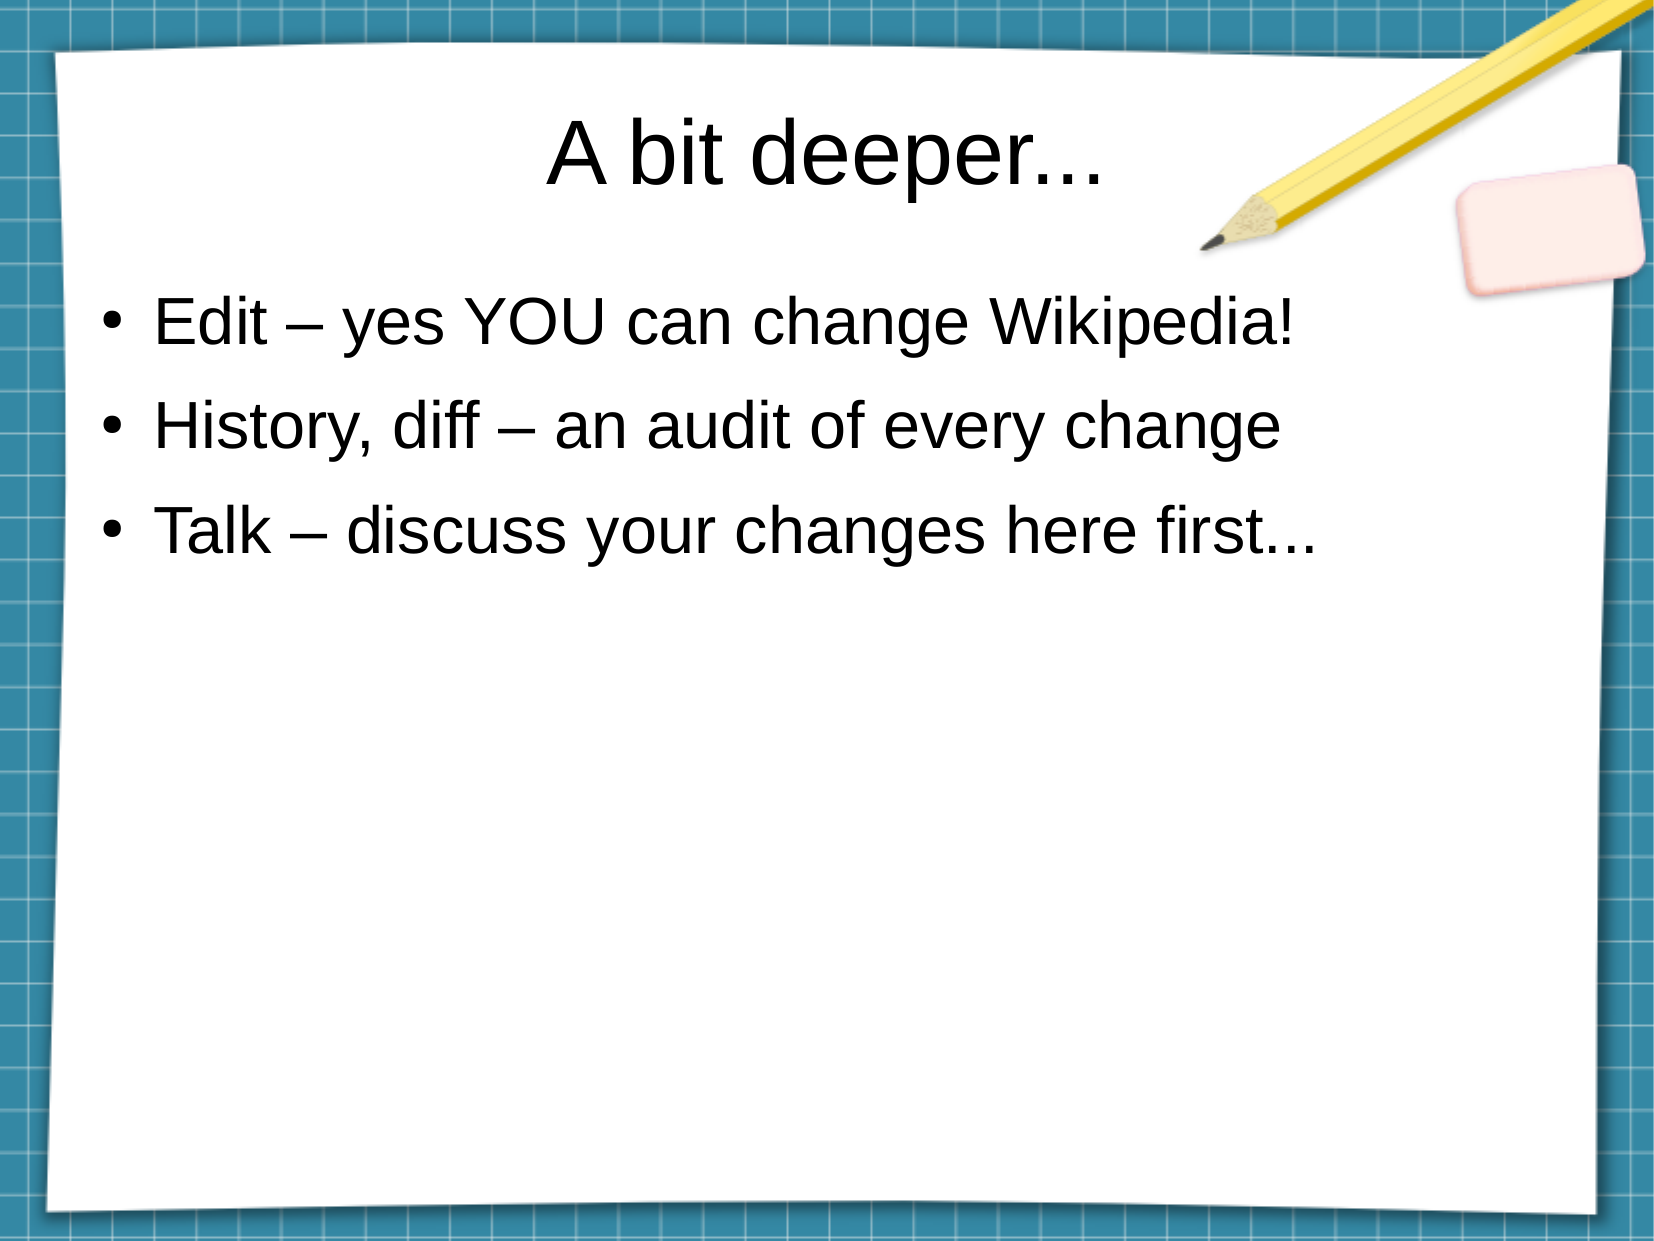

# A bit deeper...
Edit – yes YOU can change Wikipedia!
History, diff – an audit of every change
Talk – discuss your changes here first...